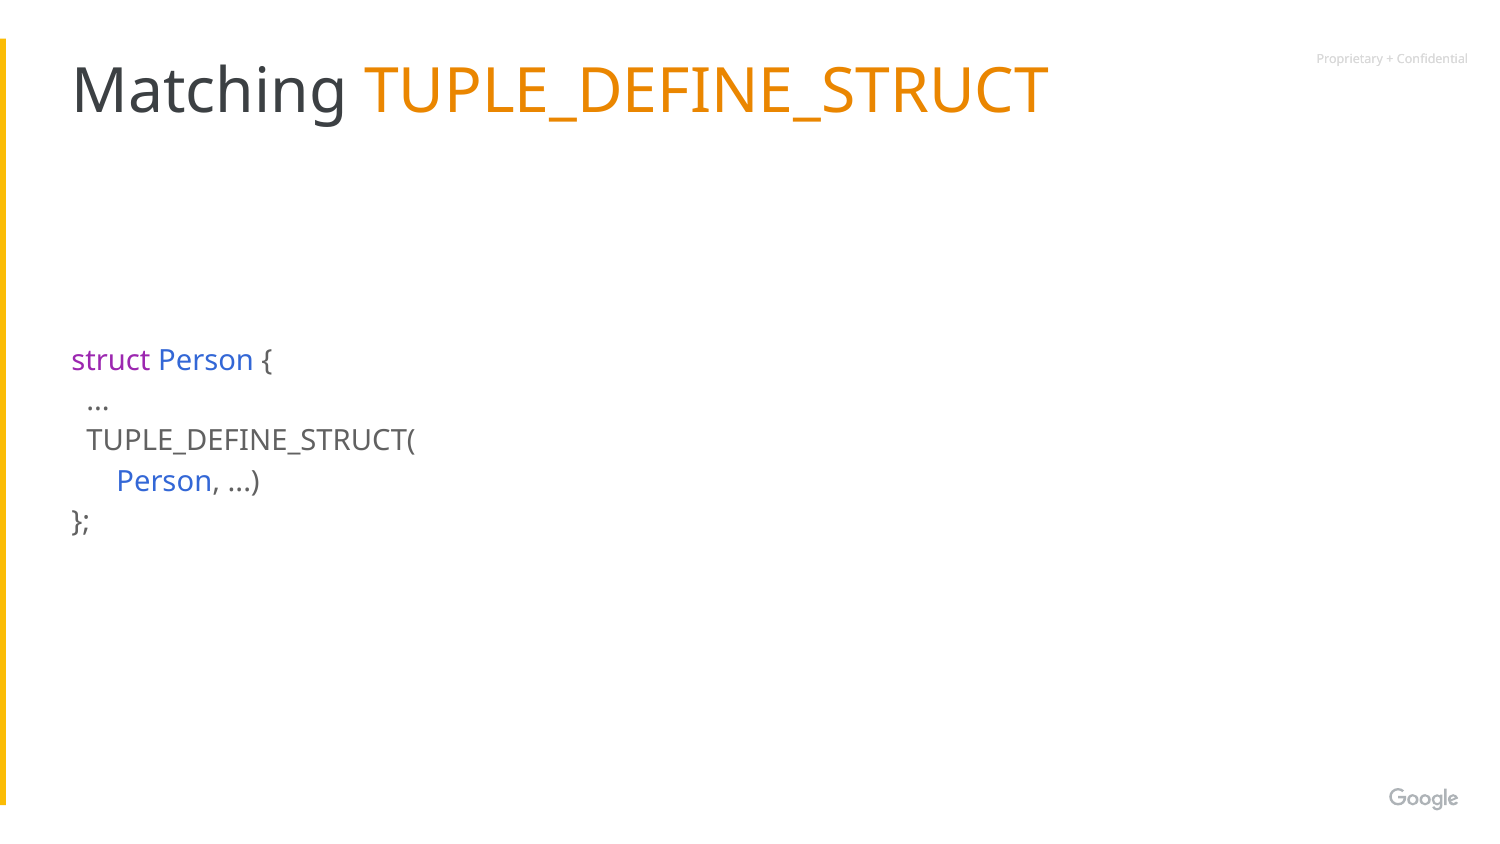

Matching TUPLE_DEFINE_STRUCT
# struct Person {
 ...
 TUPLE_DEFINE_STRUCT(
 Person, ...)
};